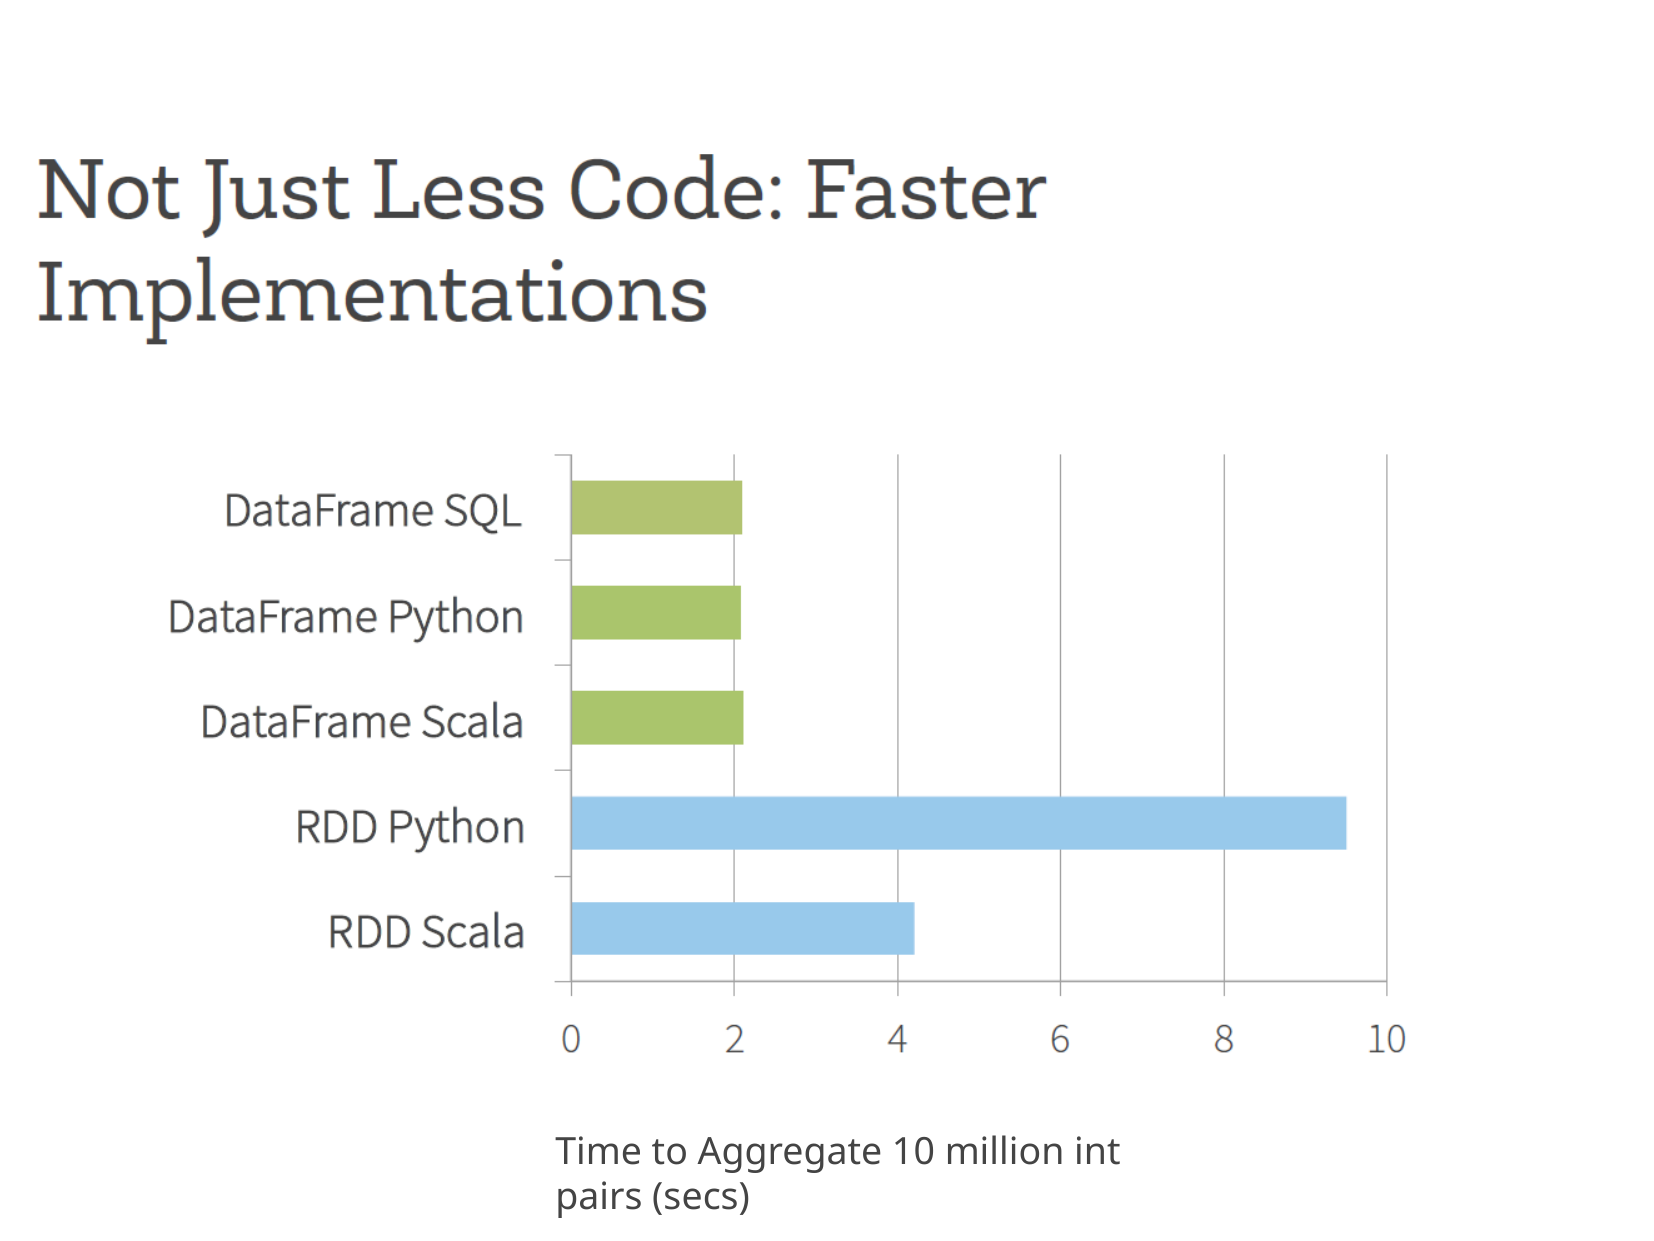

Time to Aggregate 10 million int pairs (secs)